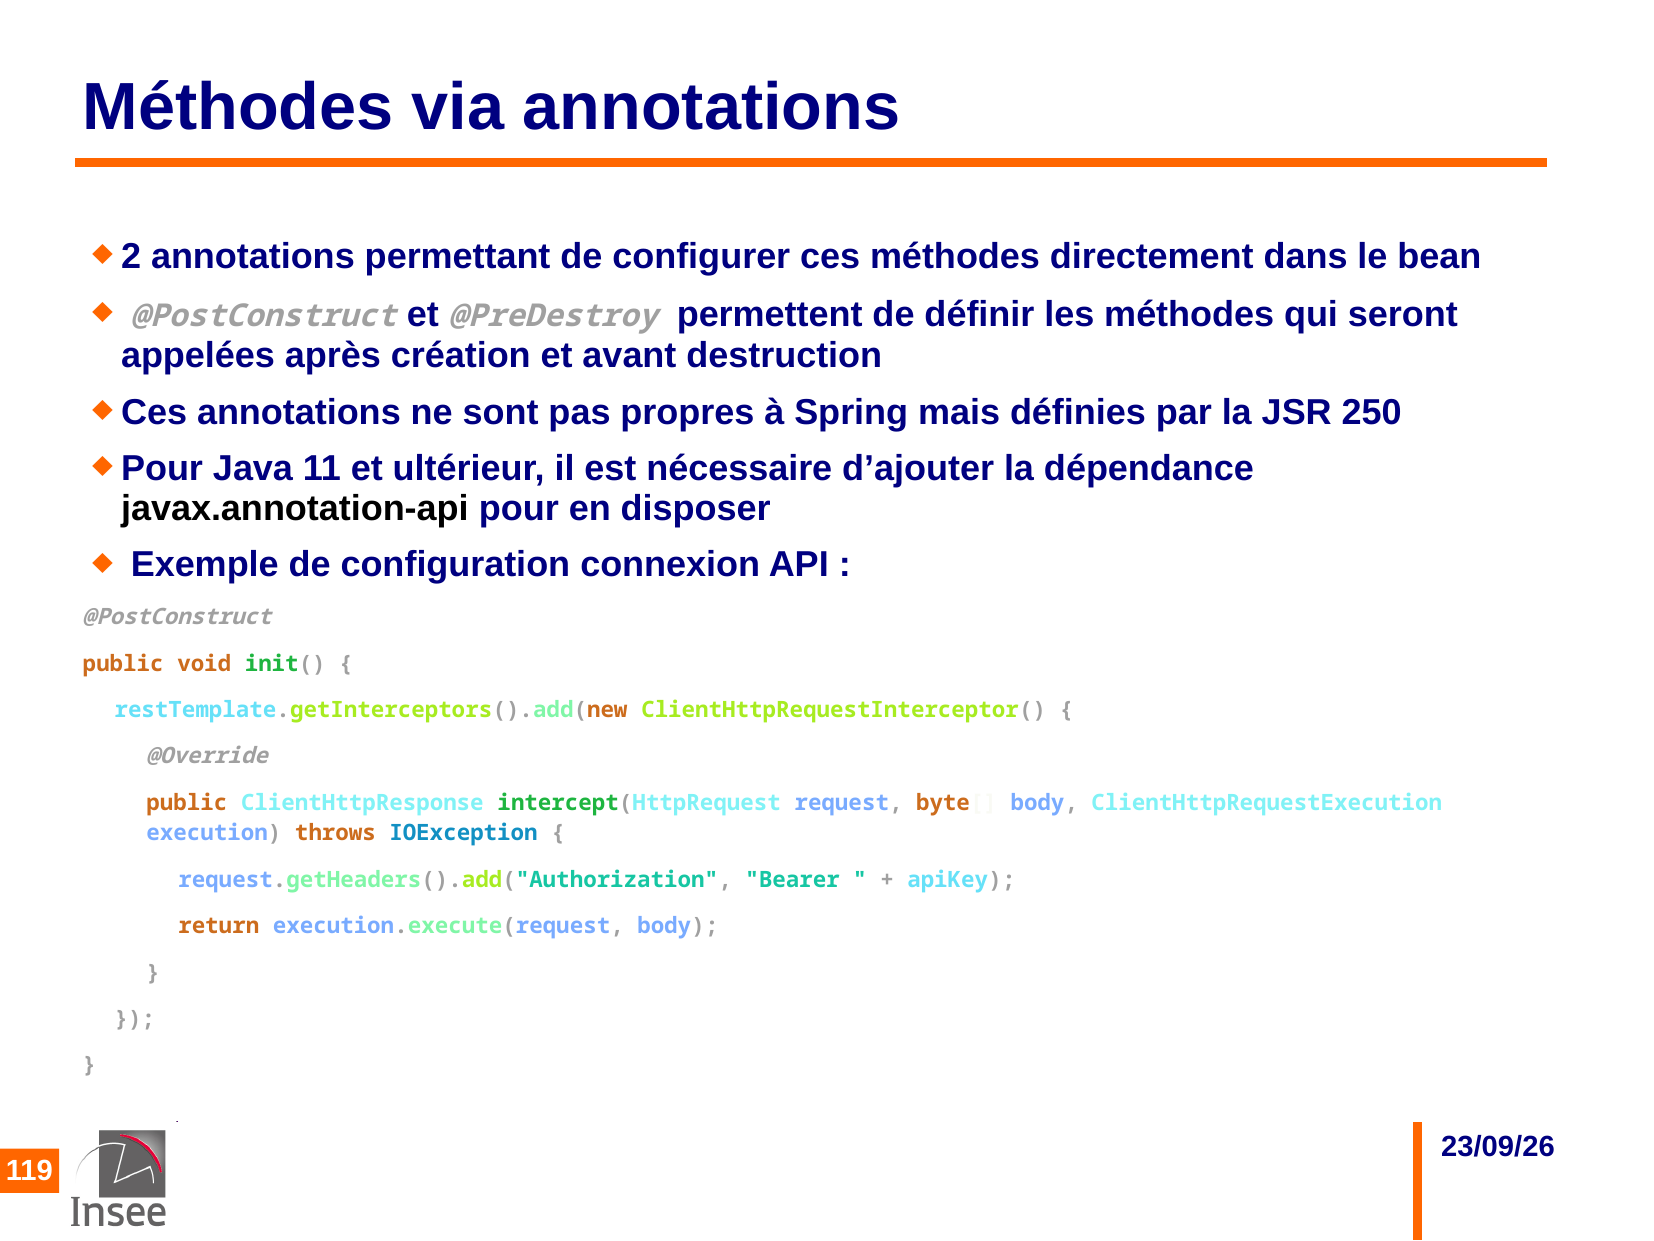

# Méthodes via annotations
2 annotations permettant de configurer ces méthodes directement dans le bean
 @PostConstruct et @PreDestroy permettent de définir les méthodes qui seront appelées après création et avant destruction
Ces annotations ne sont pas propres à Spring mais définies par la JSR 250
Pour Java 11 et ultérieur, il est nécessaire d’ajouter la dépendance javax.annotation-api pour en disposer
 Exemple de configuration connexion API :
@PostConstruct
public void init() {
restTemplate.getInterceptors().add(new ClientHttpRequestInterceptor() {
@Override
public ClientHttpResponse intercept(HttpRequest request, byte[] body, ClientHttpRequestExecution execution) throws IOException {
request.getHeaders().add("Authorization", "Bearer " + apiKey);
return execution.execute(request, body);
}
});
}
119